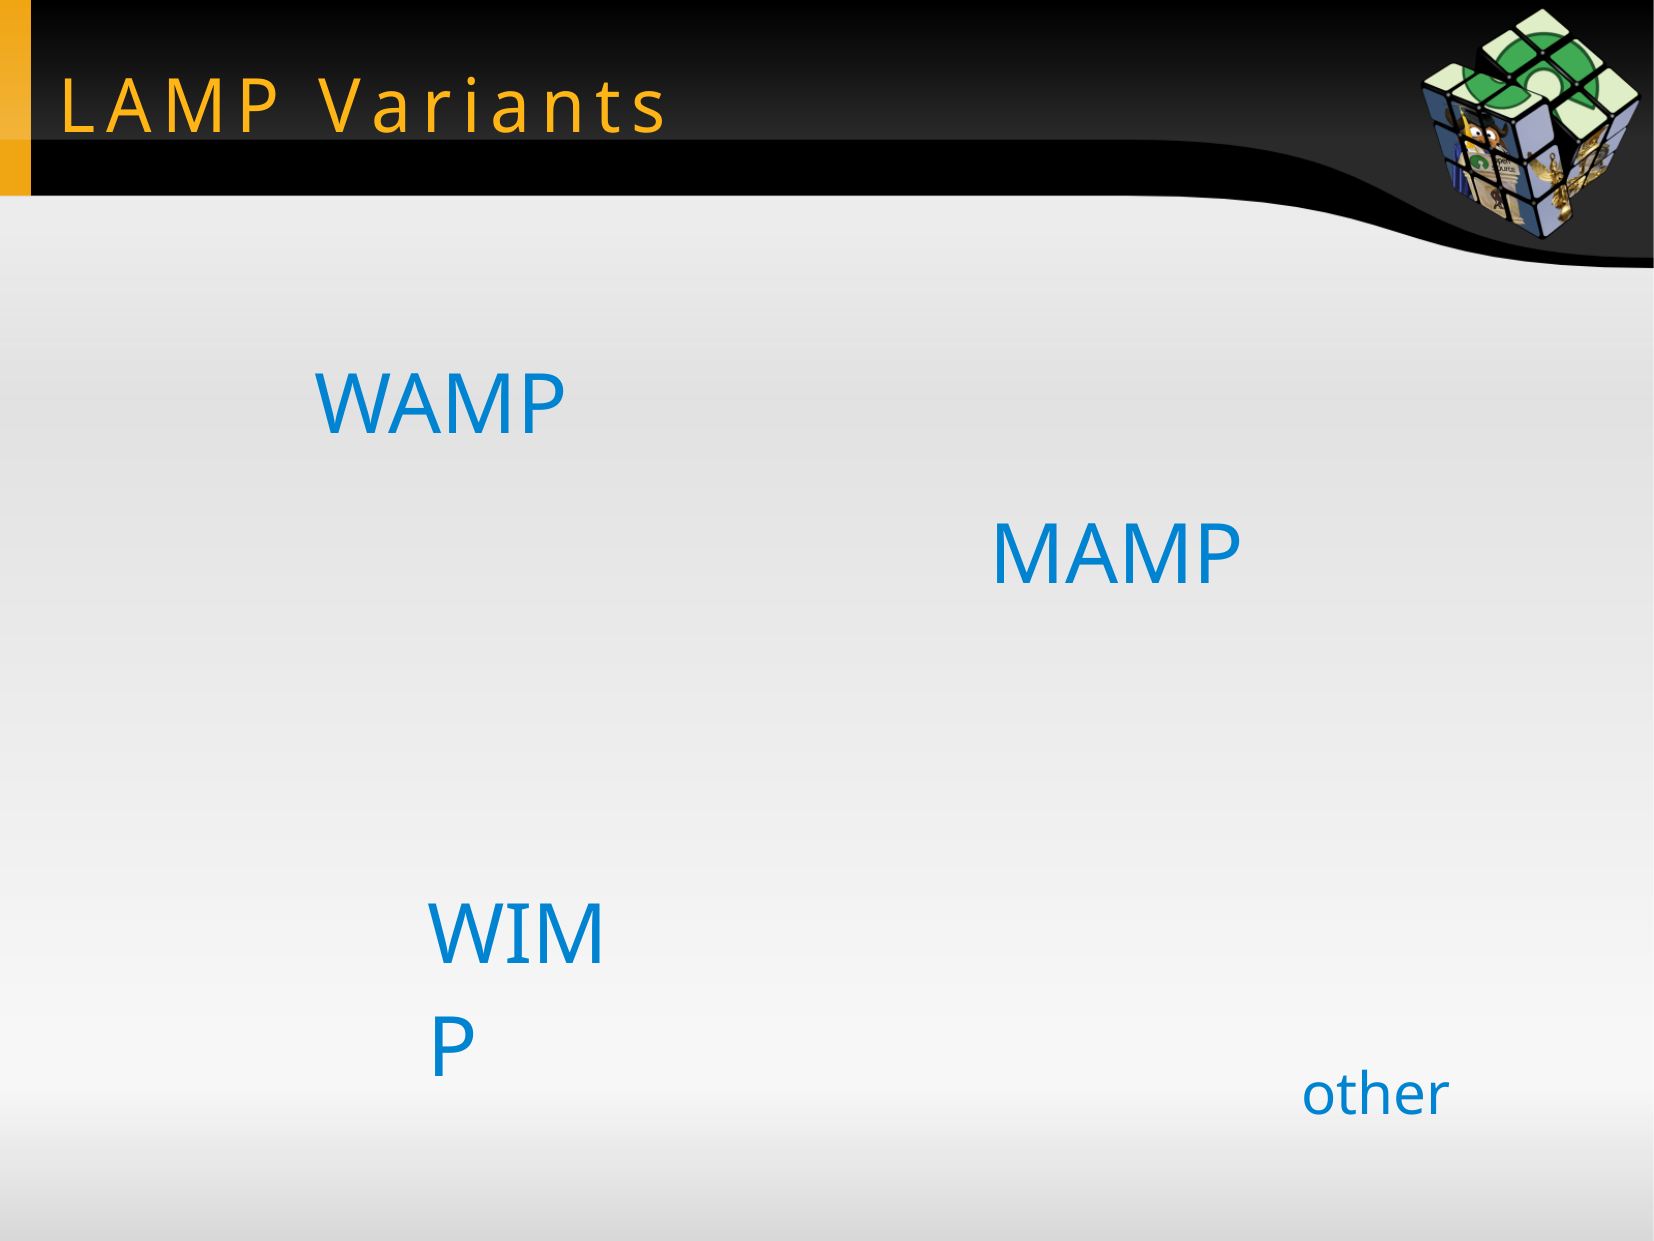

# LAMP Variants
WAMP
MAMP
WIMP
other